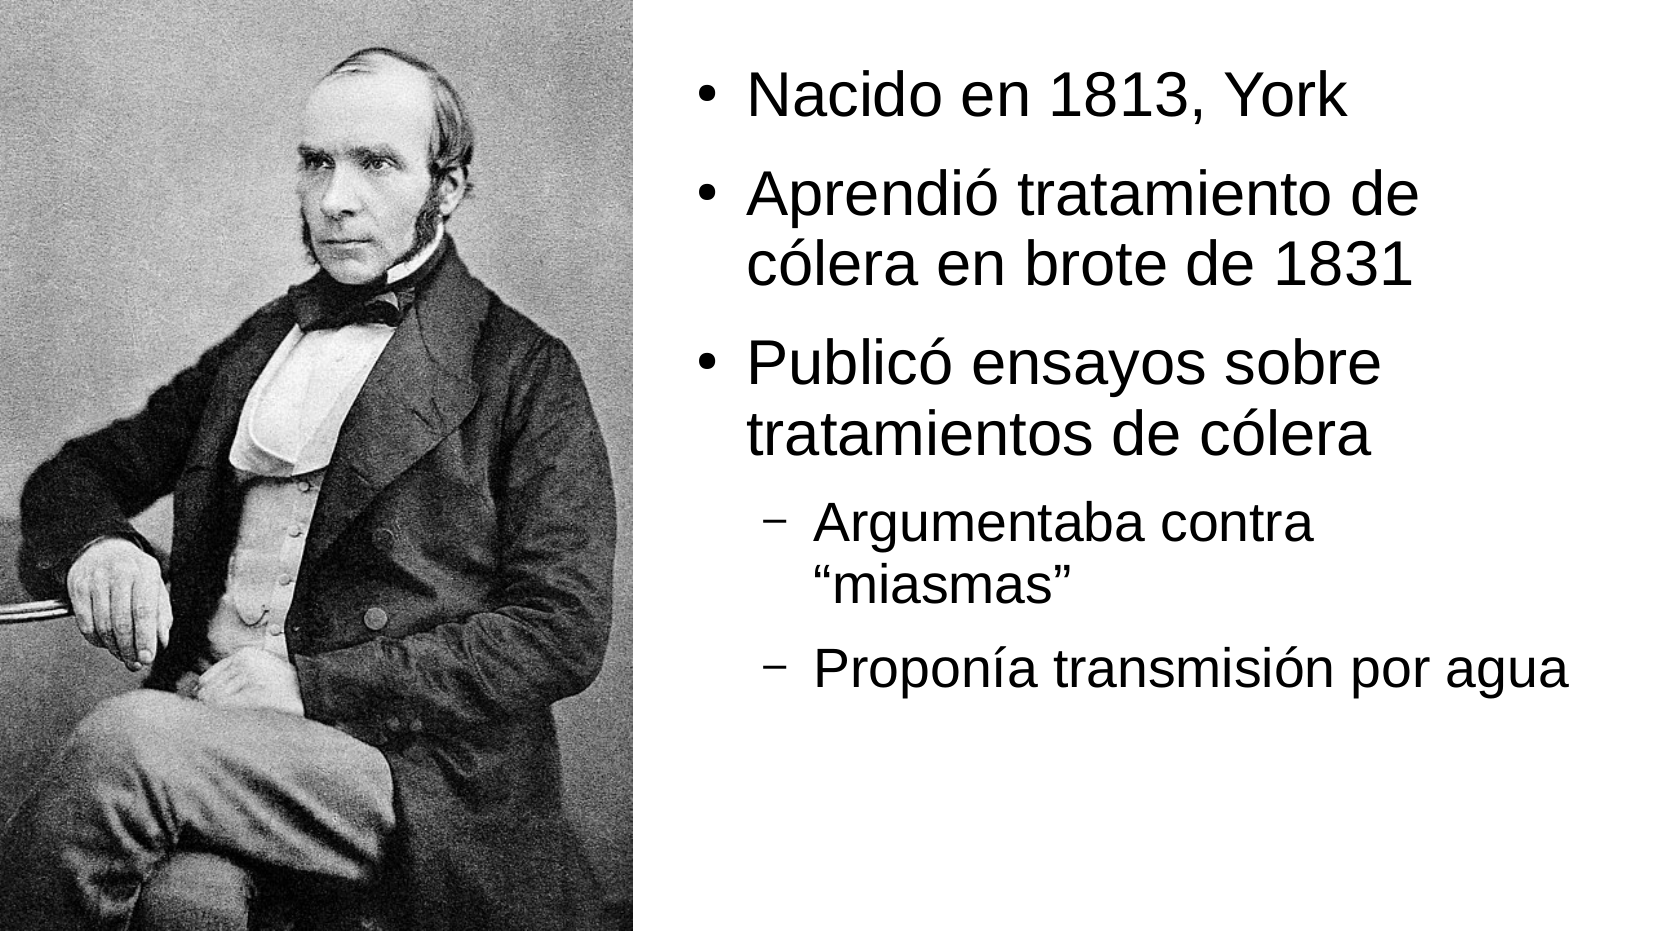

# Nacido en 1813, York
Aprendió tratamiento de cólera en brote de 1831
Publicó ensayos sobre tratamientos de cólera
Argumentaba contra “miasmas”
Proponía transmisión por agua